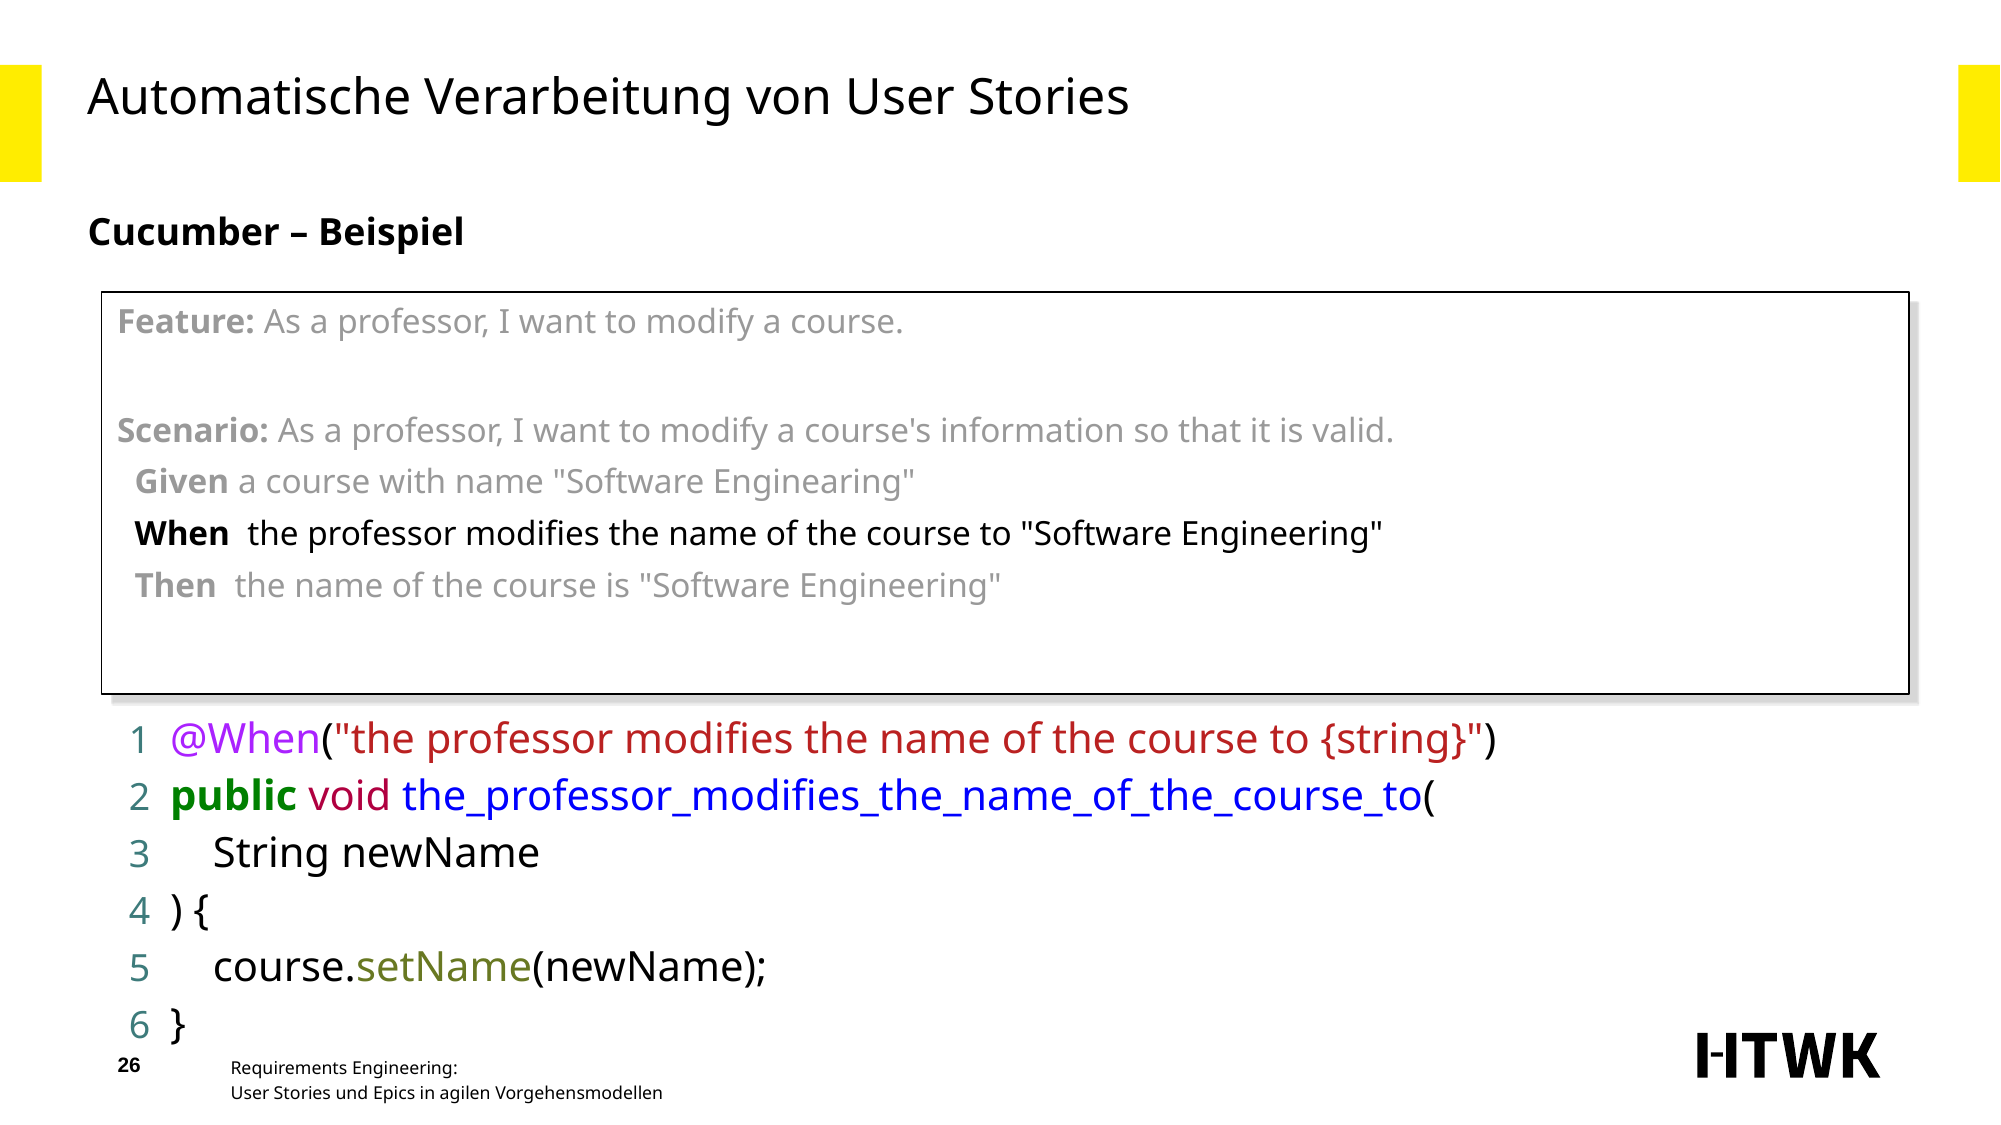

# Automatische Verarbeitung von User Stories
Cucumber – Beispiel
Feature: As a professor, I want to modify a course.
Scenario: As a professor, I want to modify a course's information so that it is valid.
 Given a course with name "Software Enginearing"
 When the professor modifies the name of the course to "Software Engineering"
 Then the name of the course is "Software Engineering"
1 @When("the professor modifies the name of the course to {string}")
2 public void the_professor_modifies_the_name_of_the_course_to(
3 String newName
4 ) {
5 course.setName(newName);
6 }
26